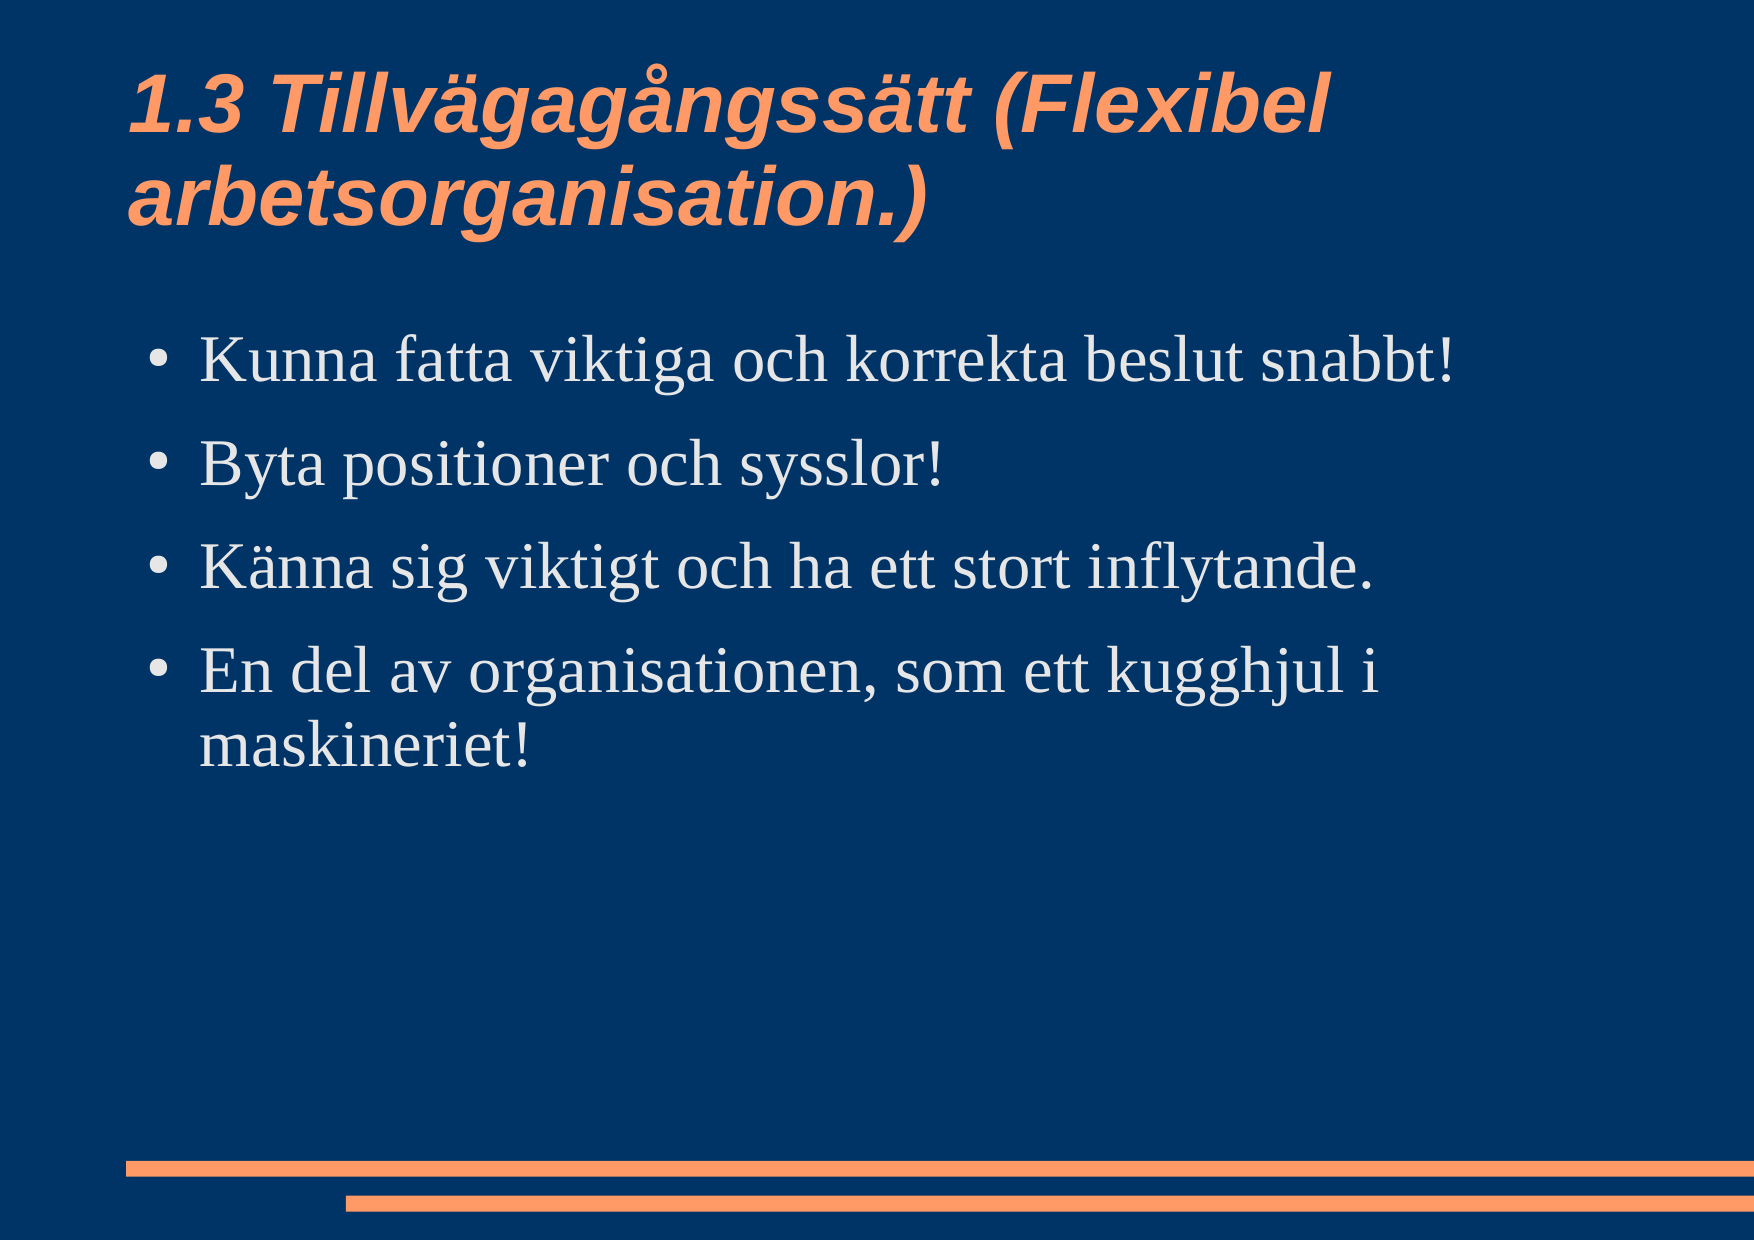

# 1.3 Tillvägagångssätt (Flexibel arbetsorganisation.)
Kunna fatta viktiga och korrekta beslut snabbt!
Byta positioner och sysslor!
Känna sig viktigt och ha ett stort inflytande.
En del av organisationen, som ett kugghjul i maskineriet!